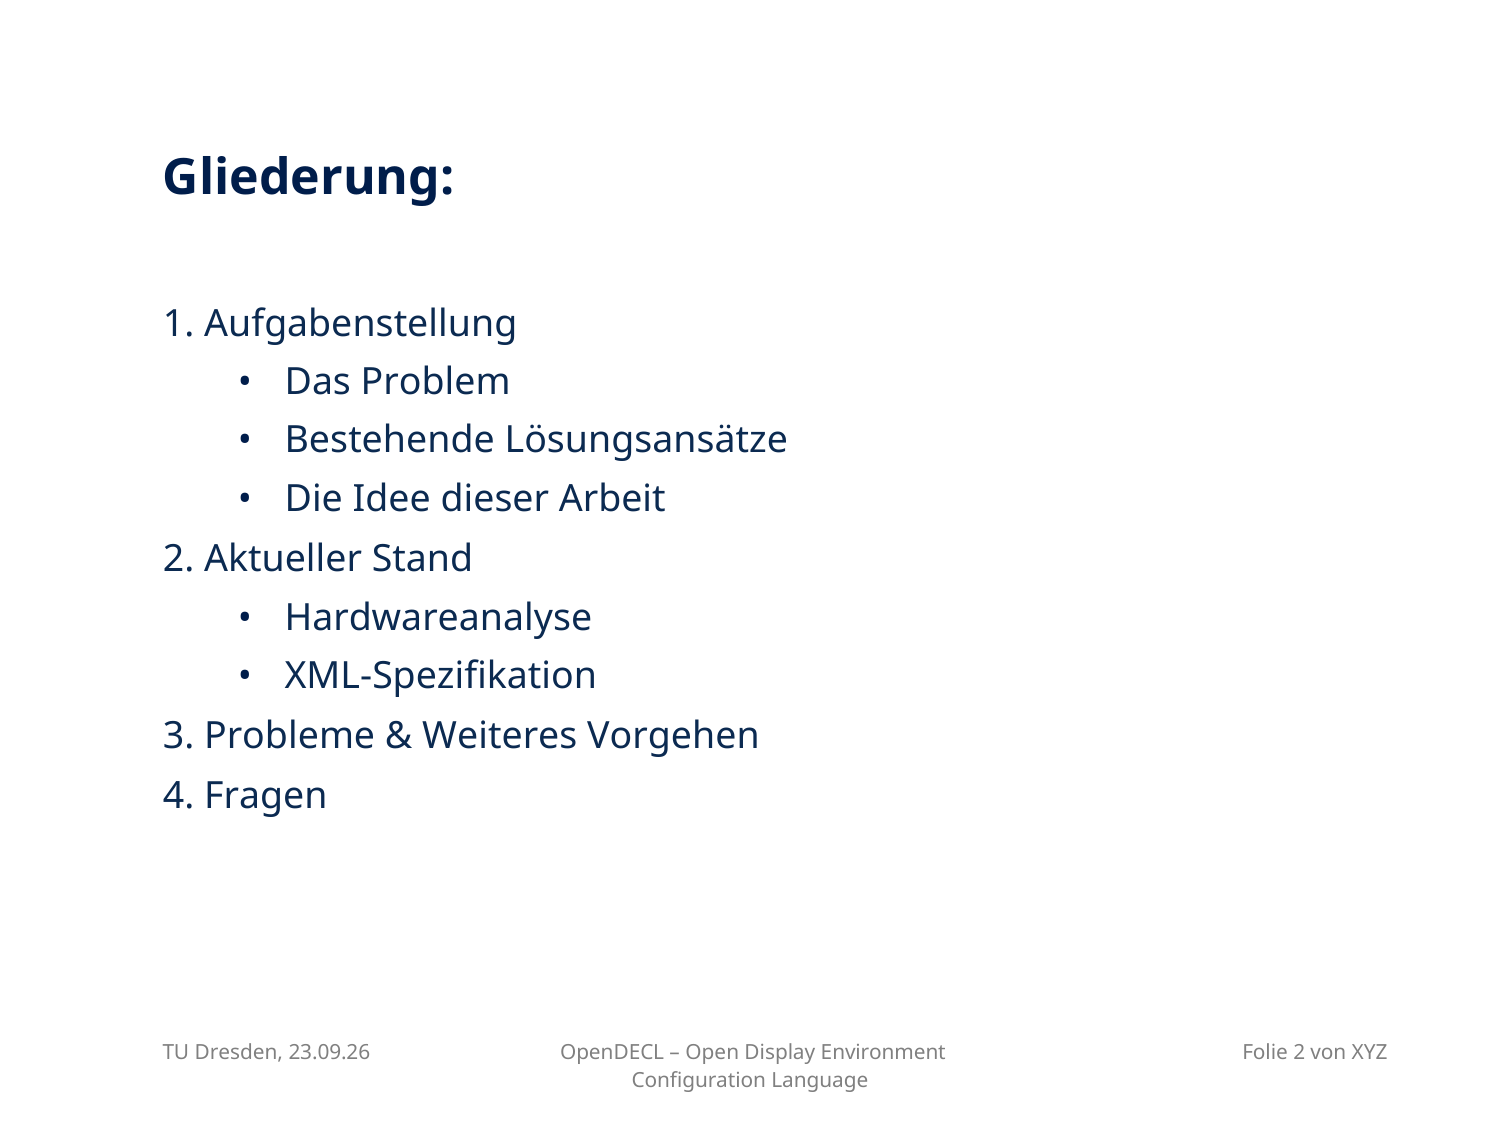

# Gliederung:
1. Aufgabenstellung
Das Problem
Bestehende Lösungsansätze
Die Idee dieser Arbeit
2. Aktueller Stand
Hardwareanalyse
XML-Spezifikation
3. Probleme & Weiteres Vorgehen
4. Fragen
2